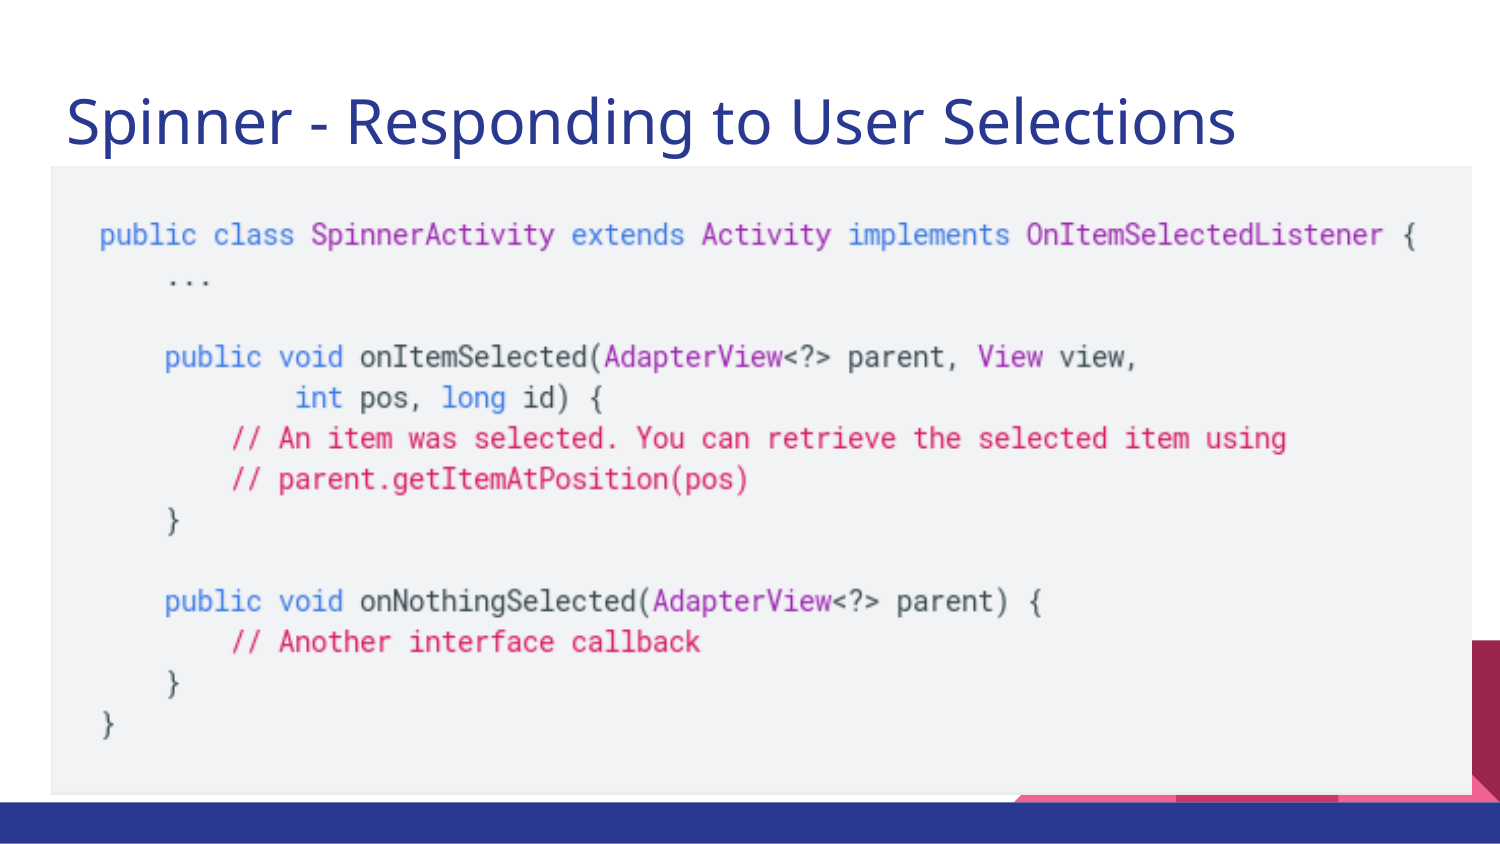

# Spinner - Responding to User Selections